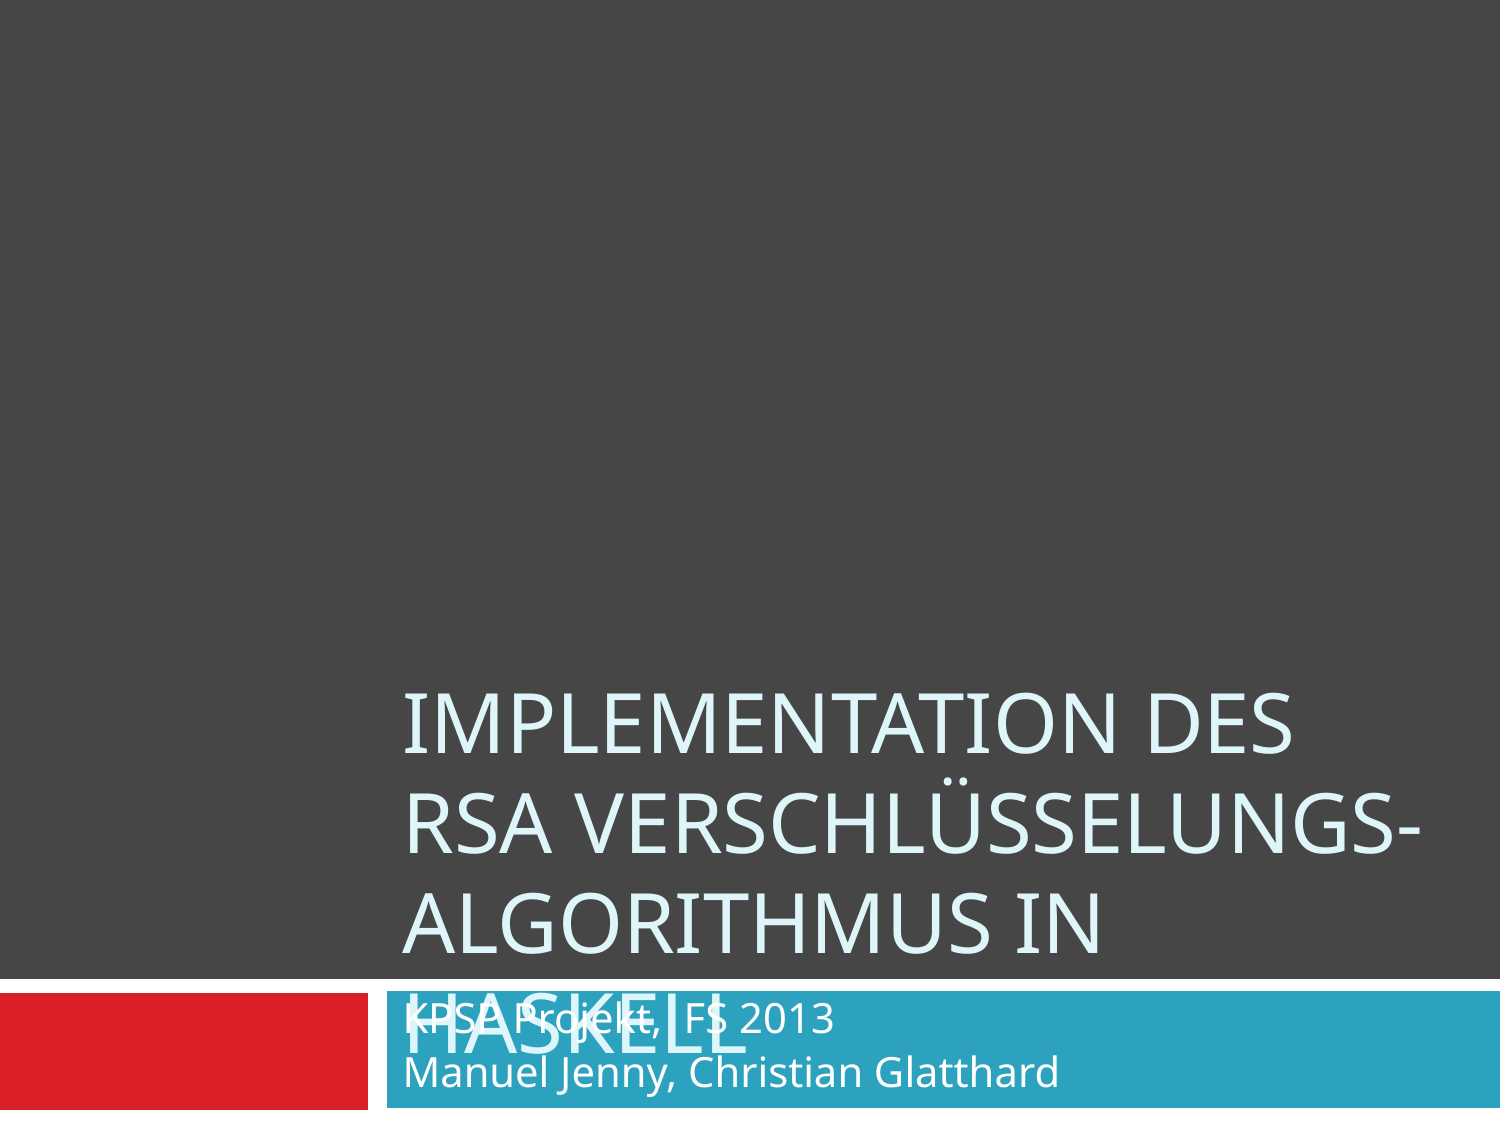

# Implementation des RSA Verschlüsselungs-algorithmus in Haskell
KPSP Projekt, FS 2013
Manuel Jenny, Christian Glatthard